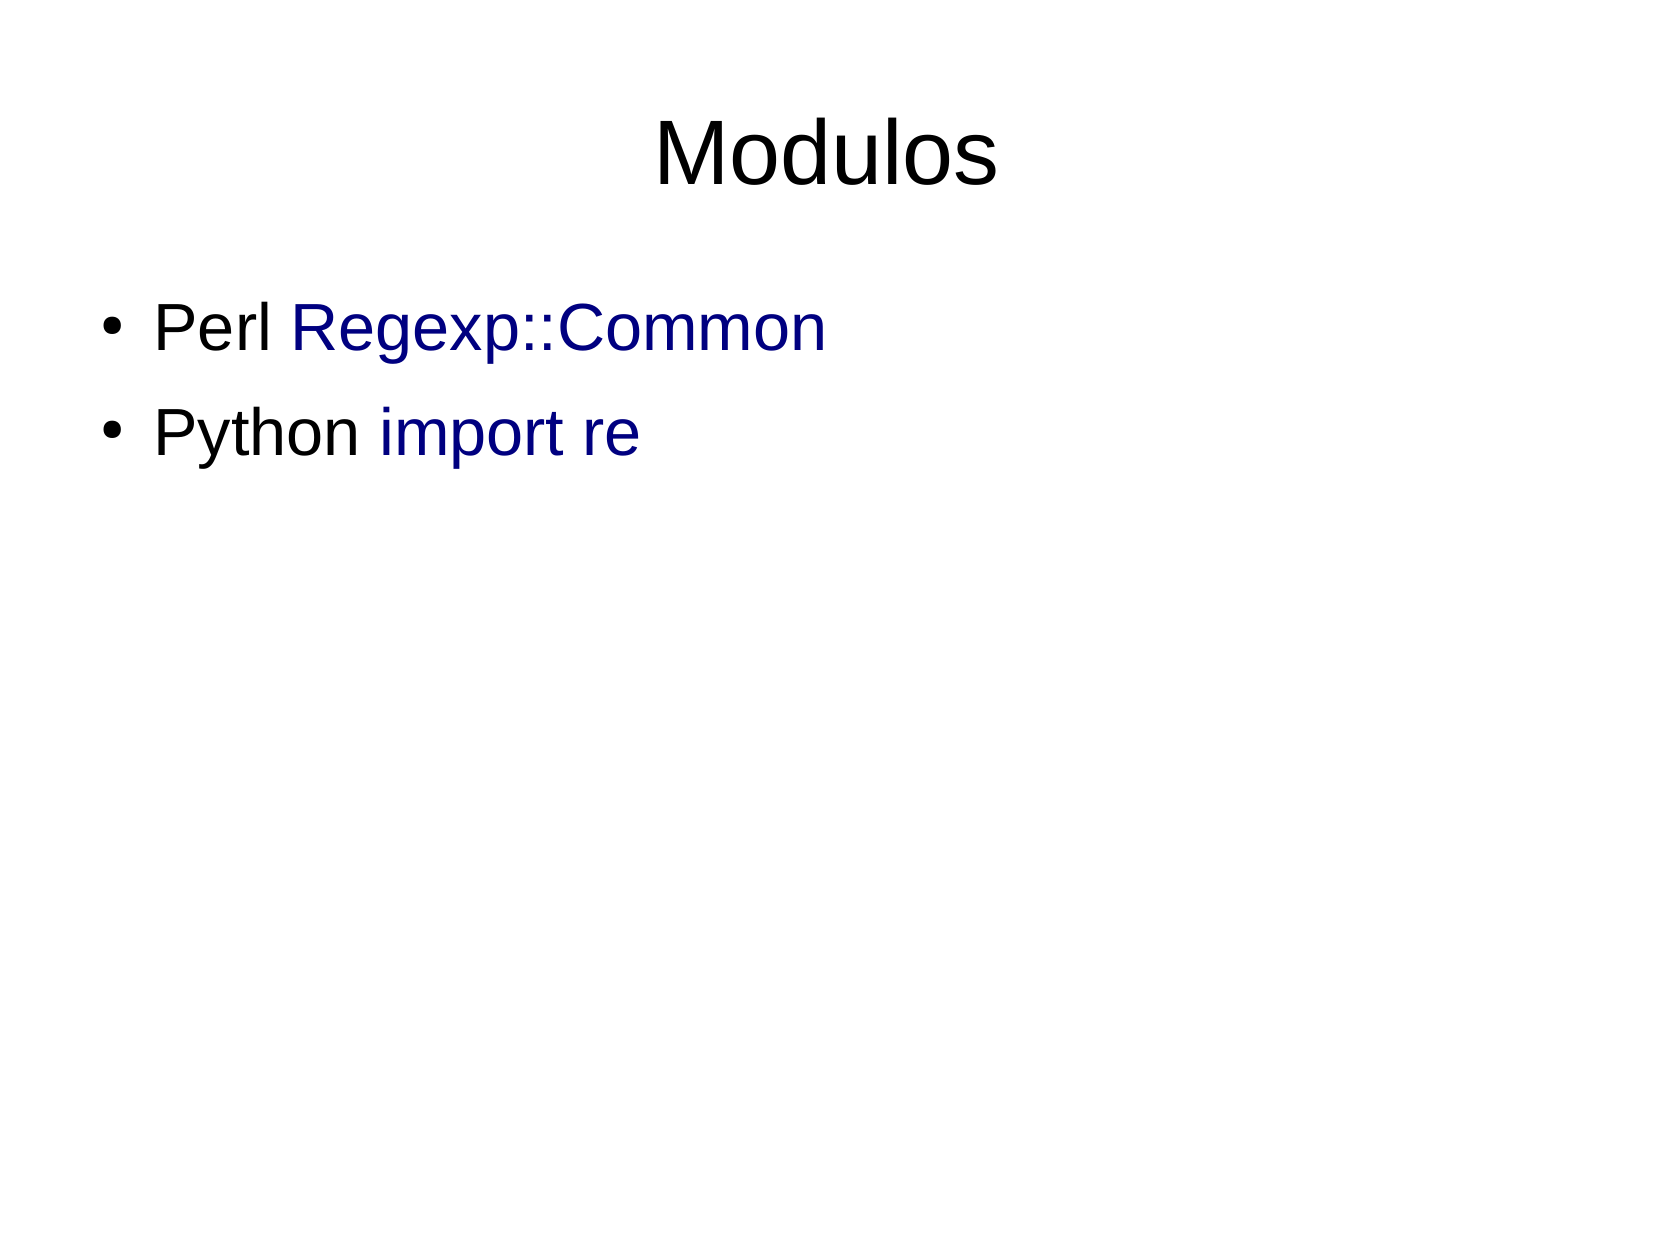

# Modulos
Perl Regexp::Common
Python import re